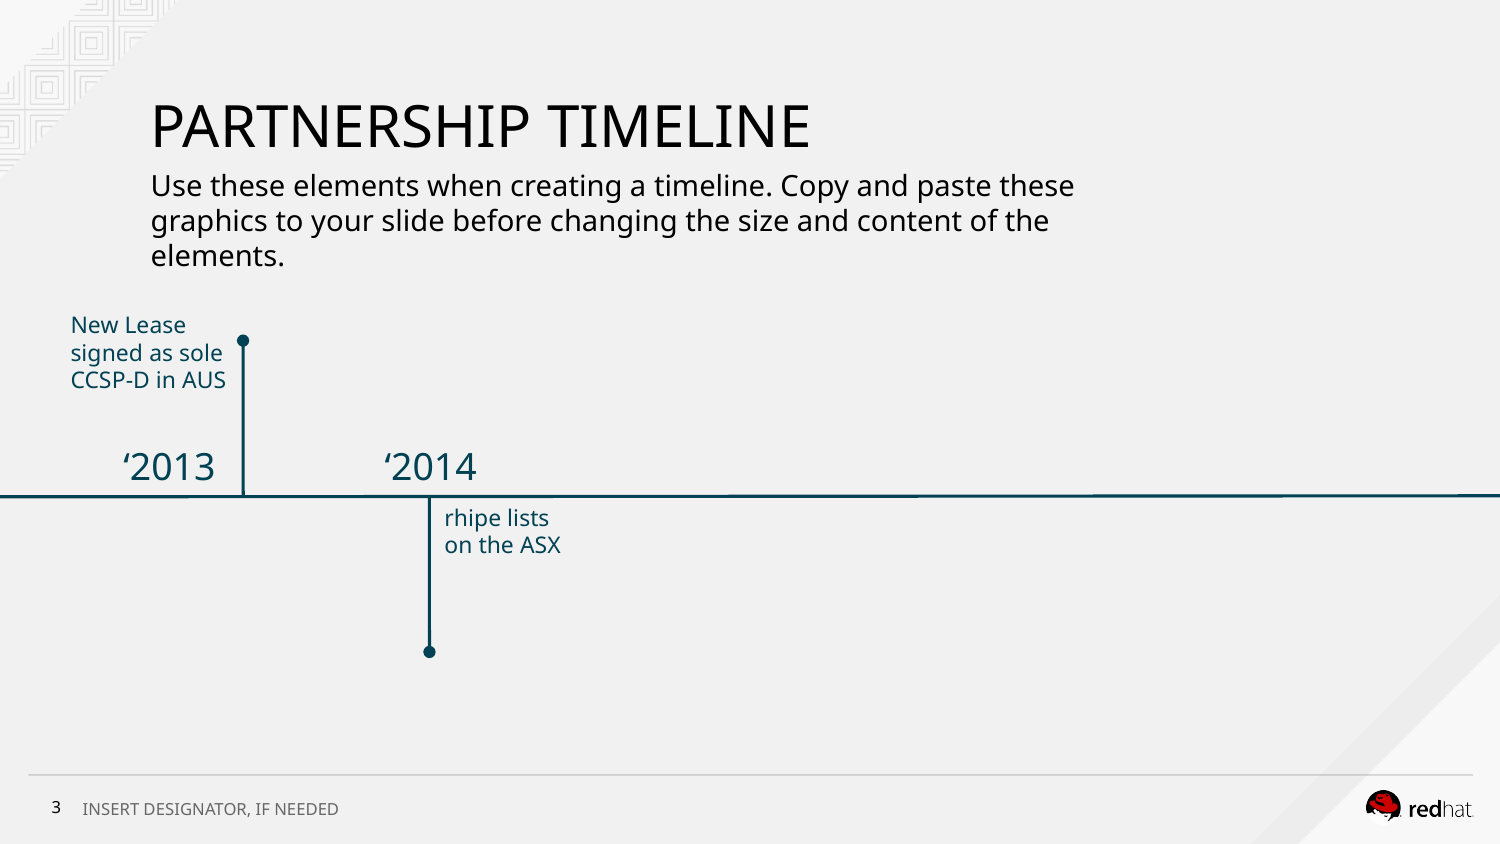

# PARTNERSHIP TIMELINE
Use these elements when creating a timeline. Copy and paste these graphics to your slide before changing the size and content of the elements.
New Lease signed as sole CCSP-D in AUS
‘2013
‘2014
rhipe lists on the ASX